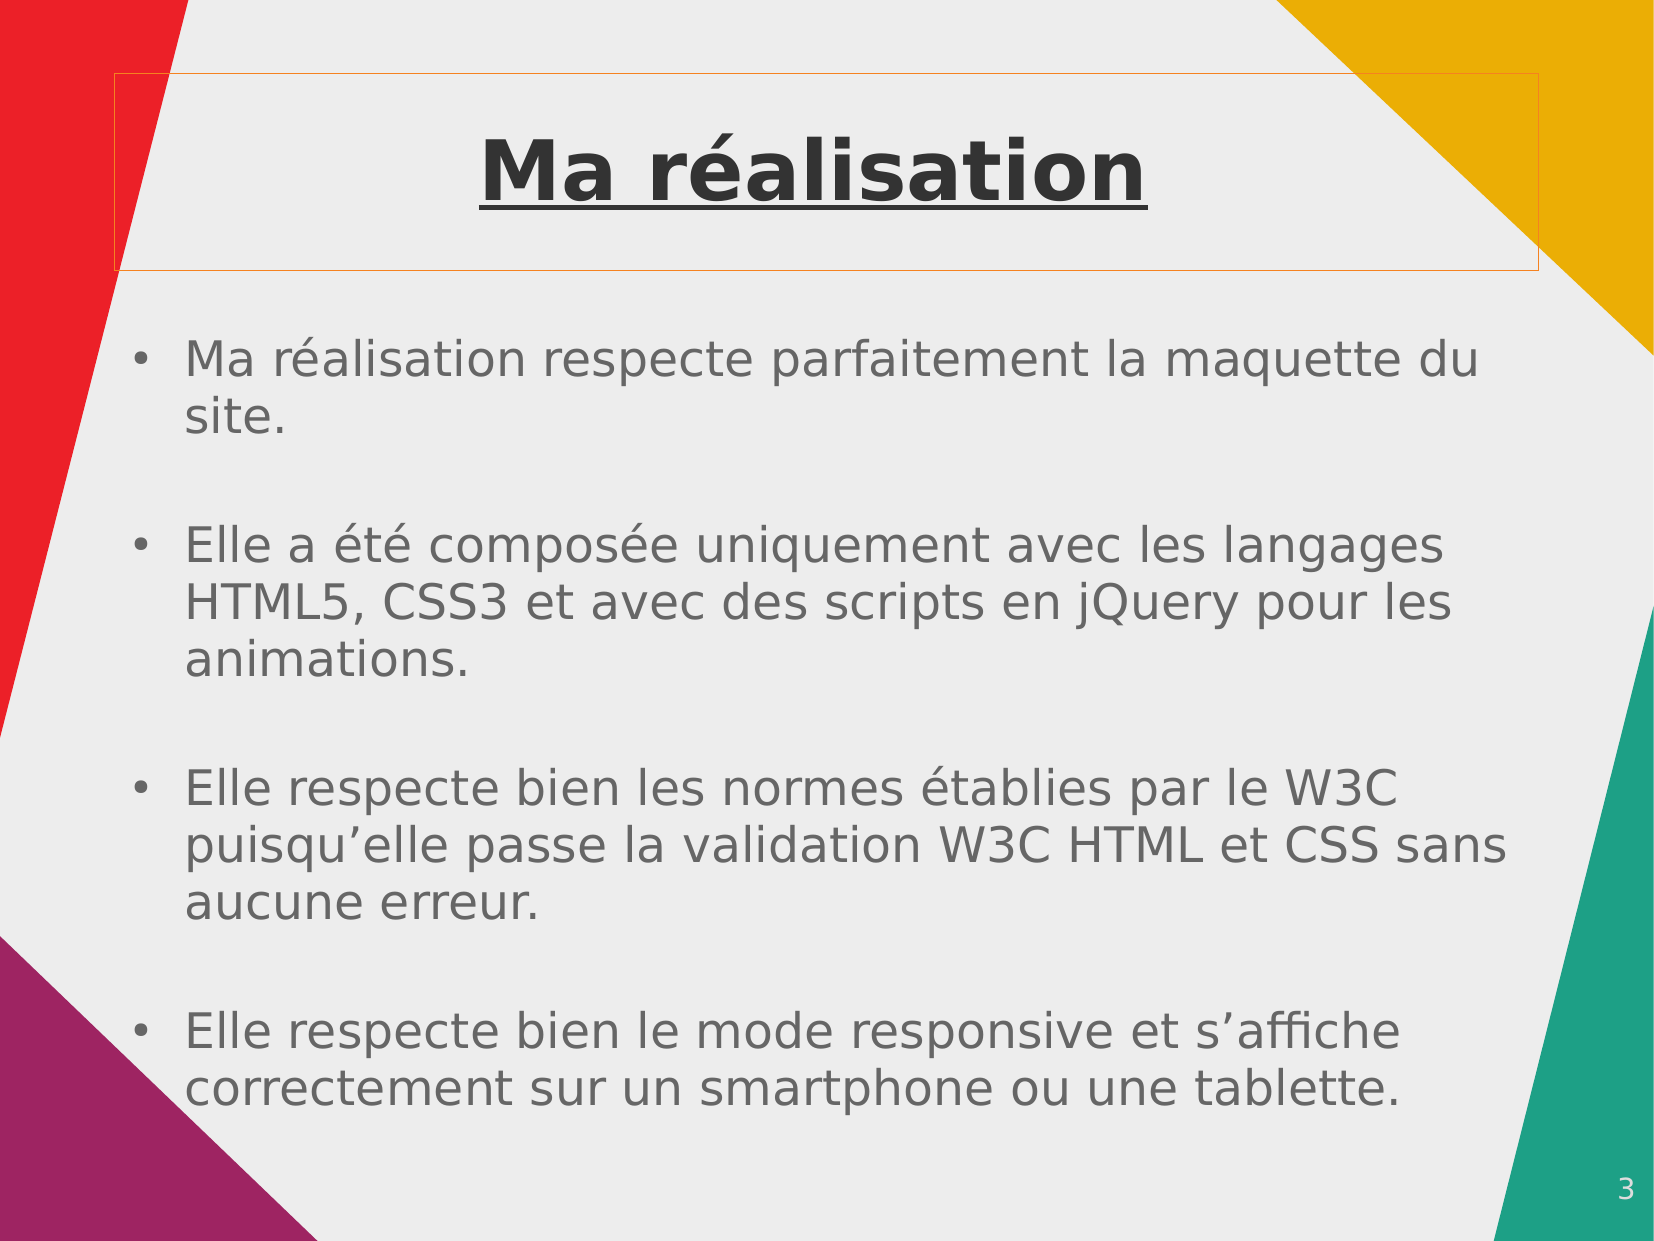

# Ma réalisation
Ma réalisation respecte parfaitement la maquette du site.
Elle a été composée uniquement avec les langages HTML5, CSS3 et avec des scripts en jQuery pour les animations.
Elle respecte bien les normes établies par le W3C puisqu’elle passe la validation W3C HTML et CSS sans aucune erreur.
Elle respecte bien le mode responsive et s’affiche correctement sur un smartphone ou une tablette.
3